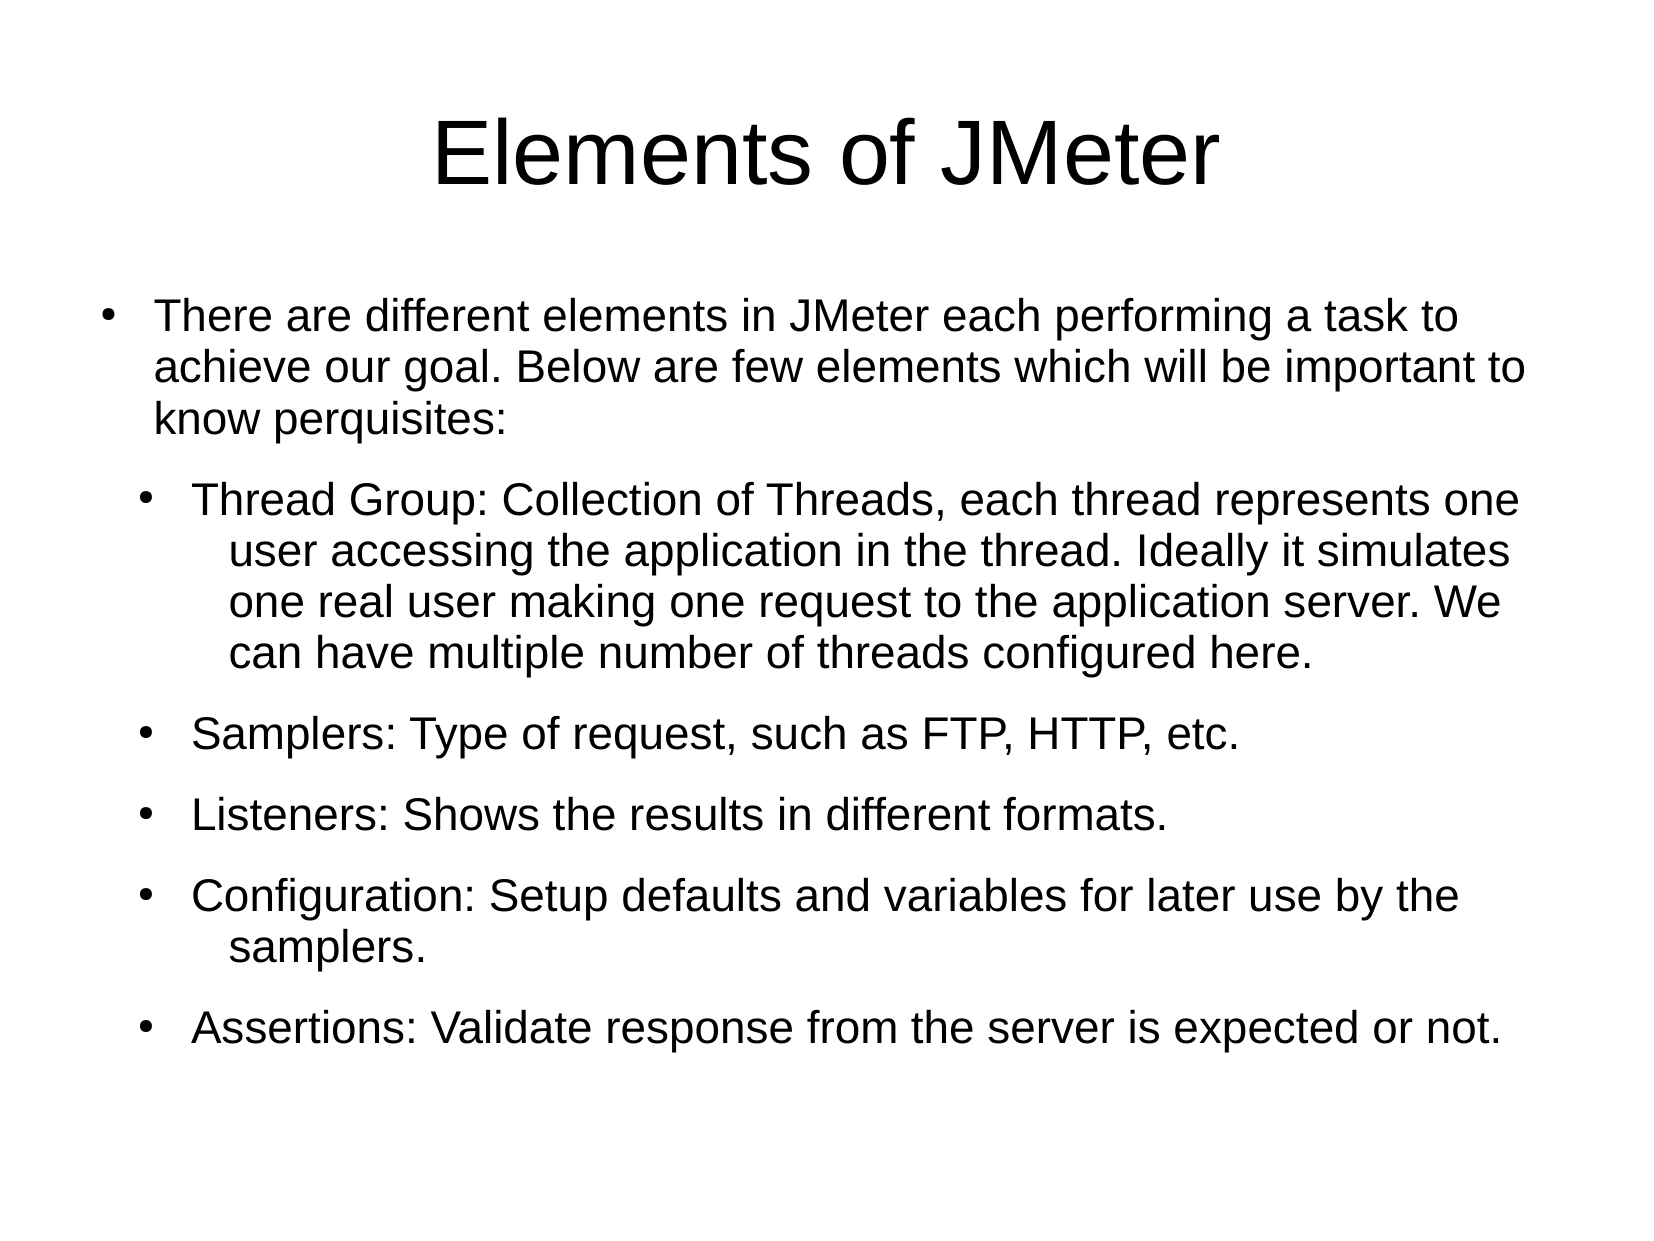

# Elements of JMeter
There are different elements in JMeter each performing a task to achieve our goal. Below are few elements which will be important to know perquisites:
Thread Group: Collection of Threads, each thread represents one user accessing the application in the thread. Ideally it simulates one real user making one request to the application server. We can have multiple number of threads configured here.
Samplers: Type of request, such as FTP, HTTP, etc.
Listeners: Shows the results in different formats.
Configuration: Setup defaults and variables for later use by the samplers.
Assertions: Validate response from the server is expected or not.